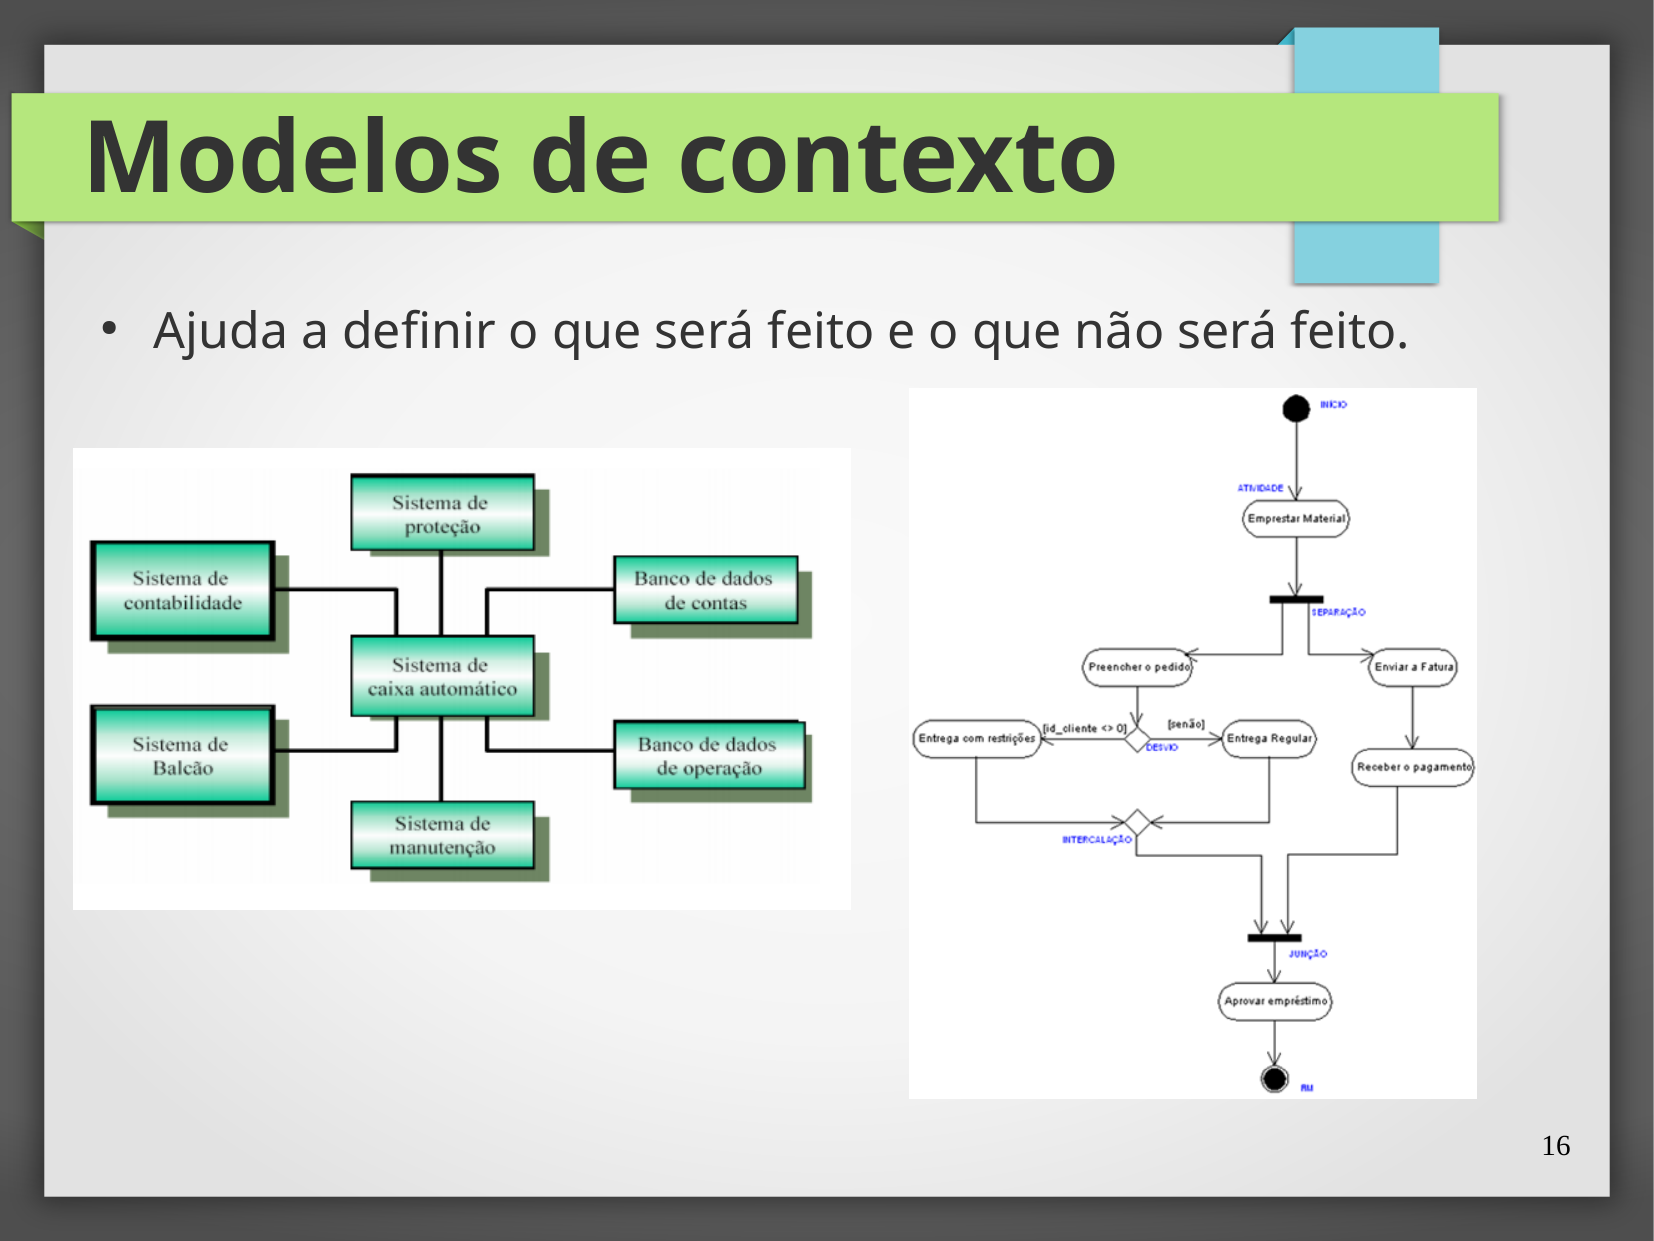

# Modelos de contexto
Ajuda a definir o que será feito e o que não será feito.
16